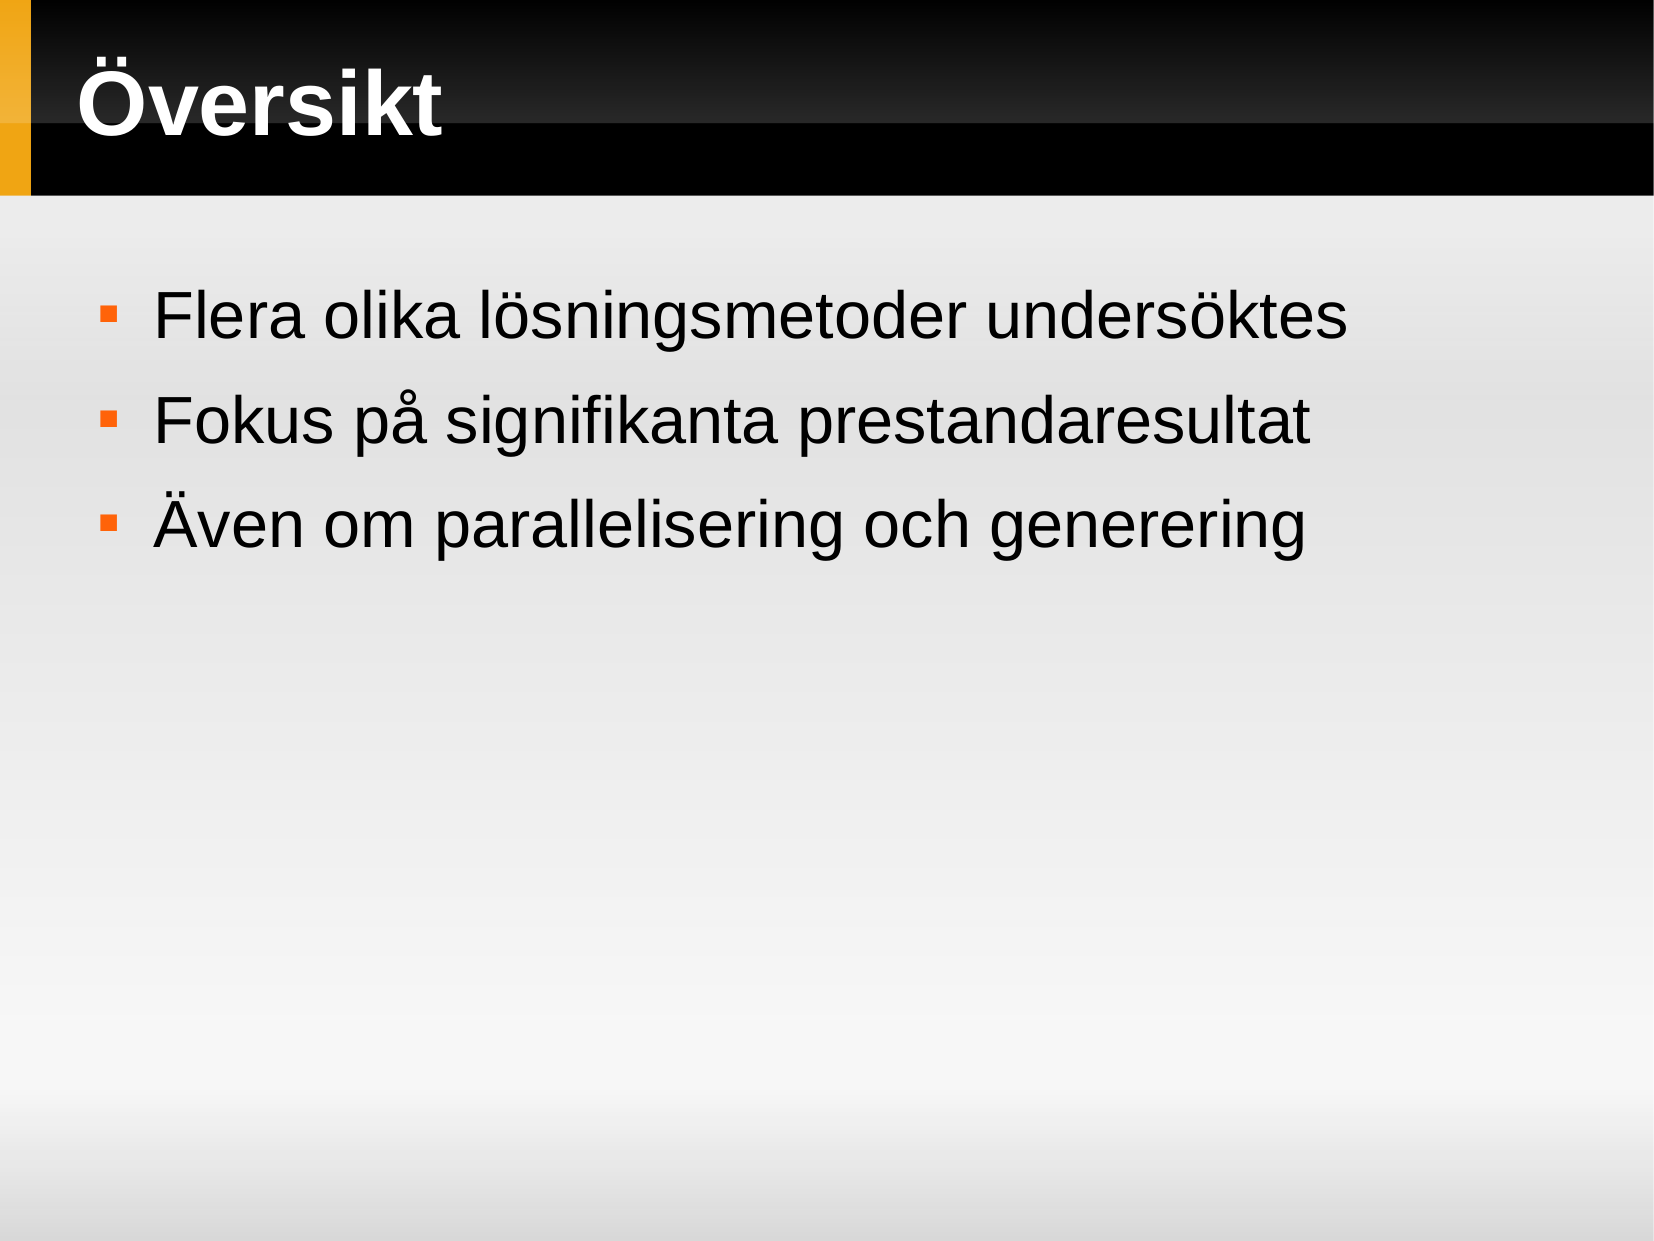

# Översikt
Flera olika lösningsmetoder undersöktes
Fokus på signifikanta prestandaresultat
Även om parallelisering och generering